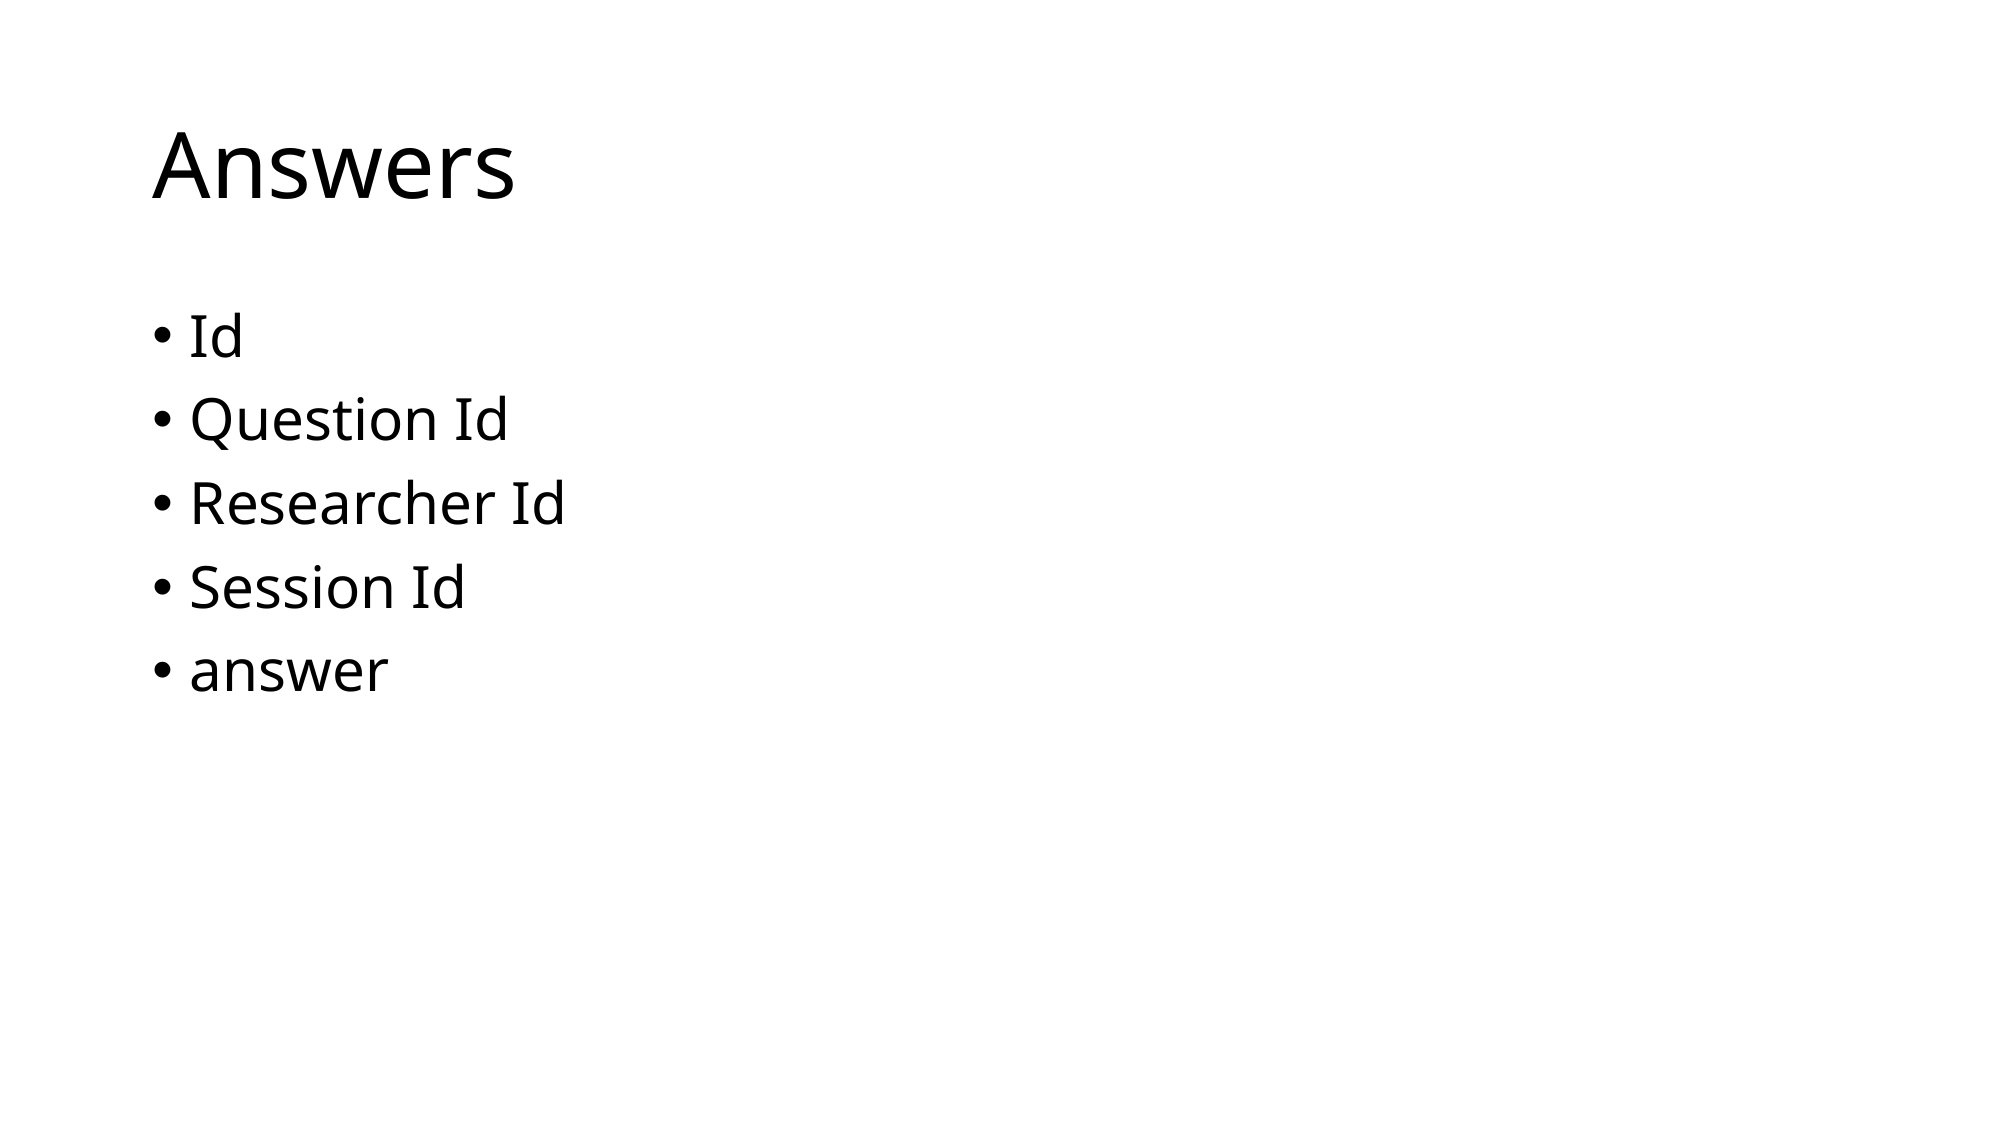

# Answers
Id
Question Id
Researcher Id
Session Id
answer